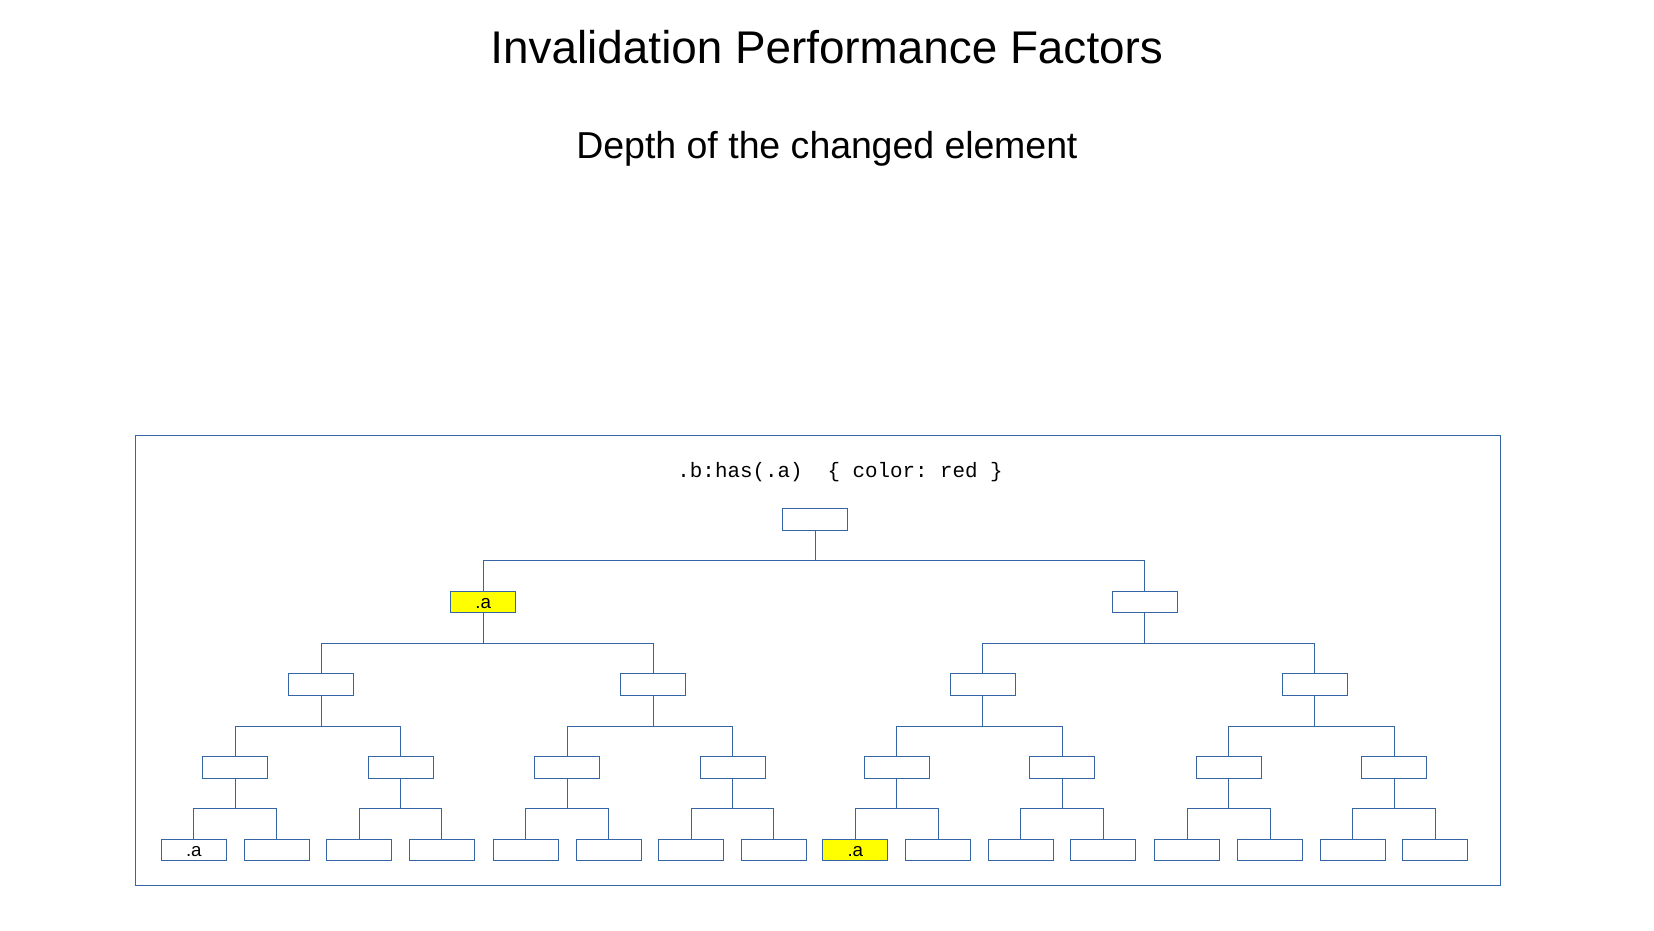

Invalidation Performance Factors
Depth of the changed element
.b:has(.a) { color: red }
.a
.a
.a